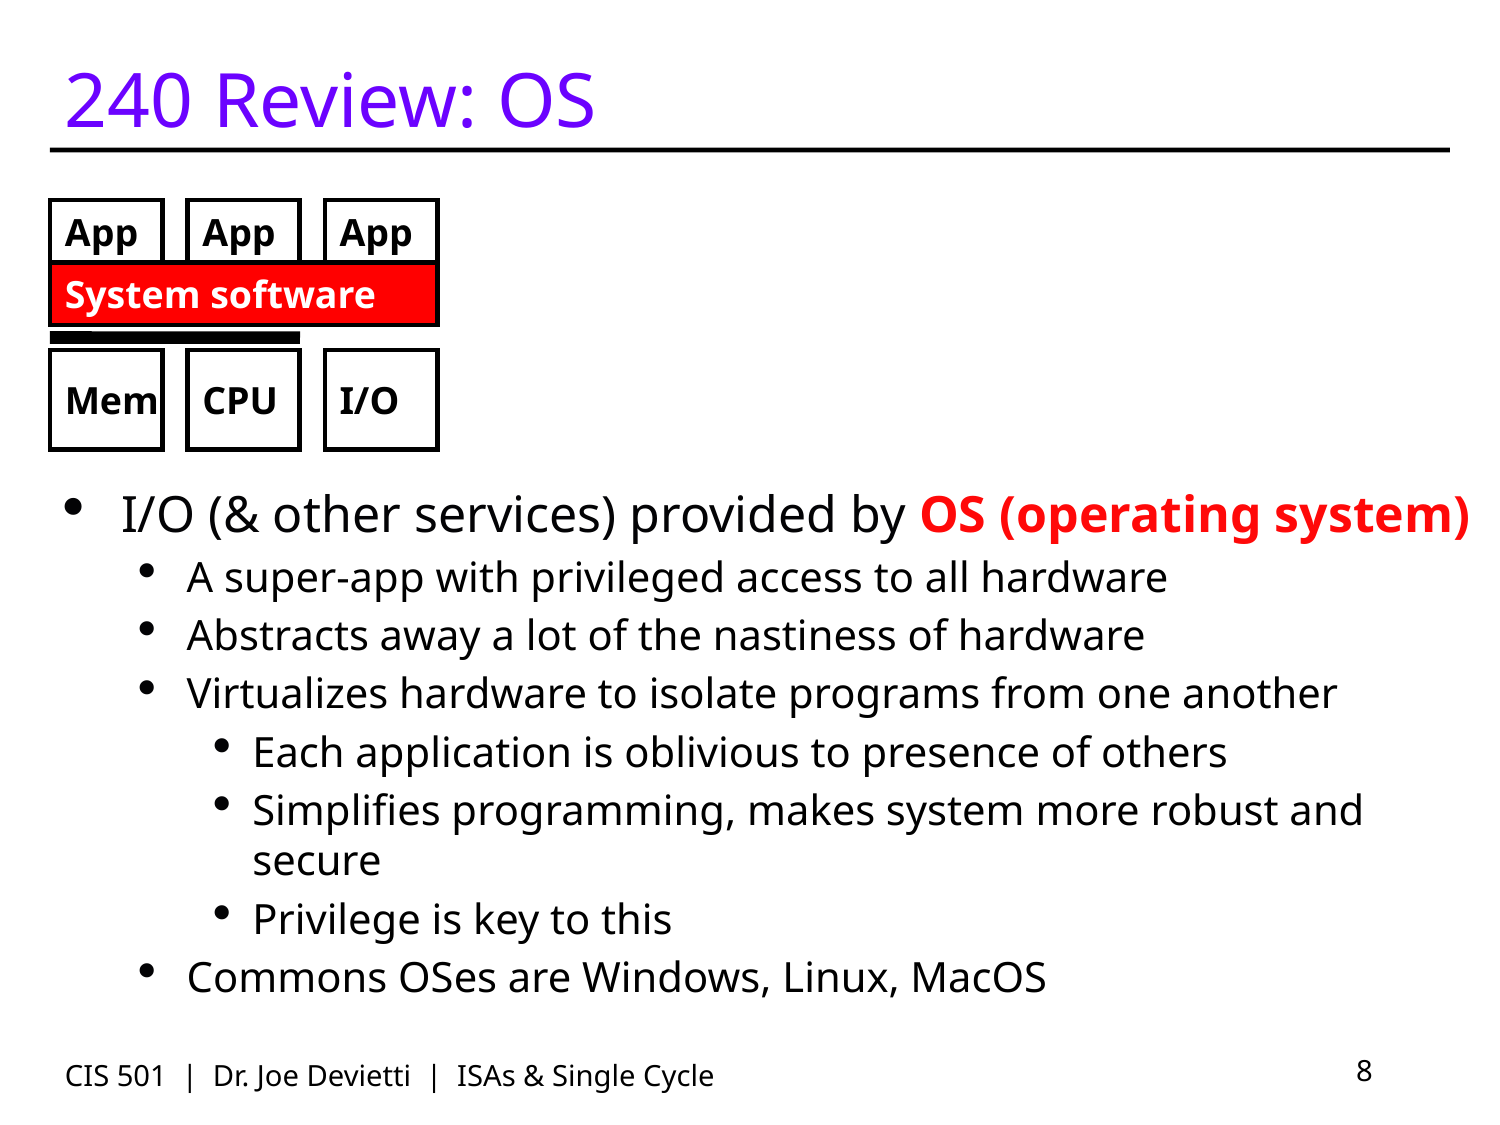

240 Review: OS
App
App
App
System software
Mem
CPU
I/O
I/O (& other services) provided by OS (operating system)
A super-app with privileged access to all hardware
Abstracts away a lot of the nastiness of hardware
Virtualizes hardware to isolate programs from one another
Each application is oblivious to presence of others
Simplifies programming, makes system more robust and secure
Privilege is key to this
Commons OSes are Windows, Linux, MacOS
CIS 501 | Dr. Joe Devietti | ISAs & Single Cycle